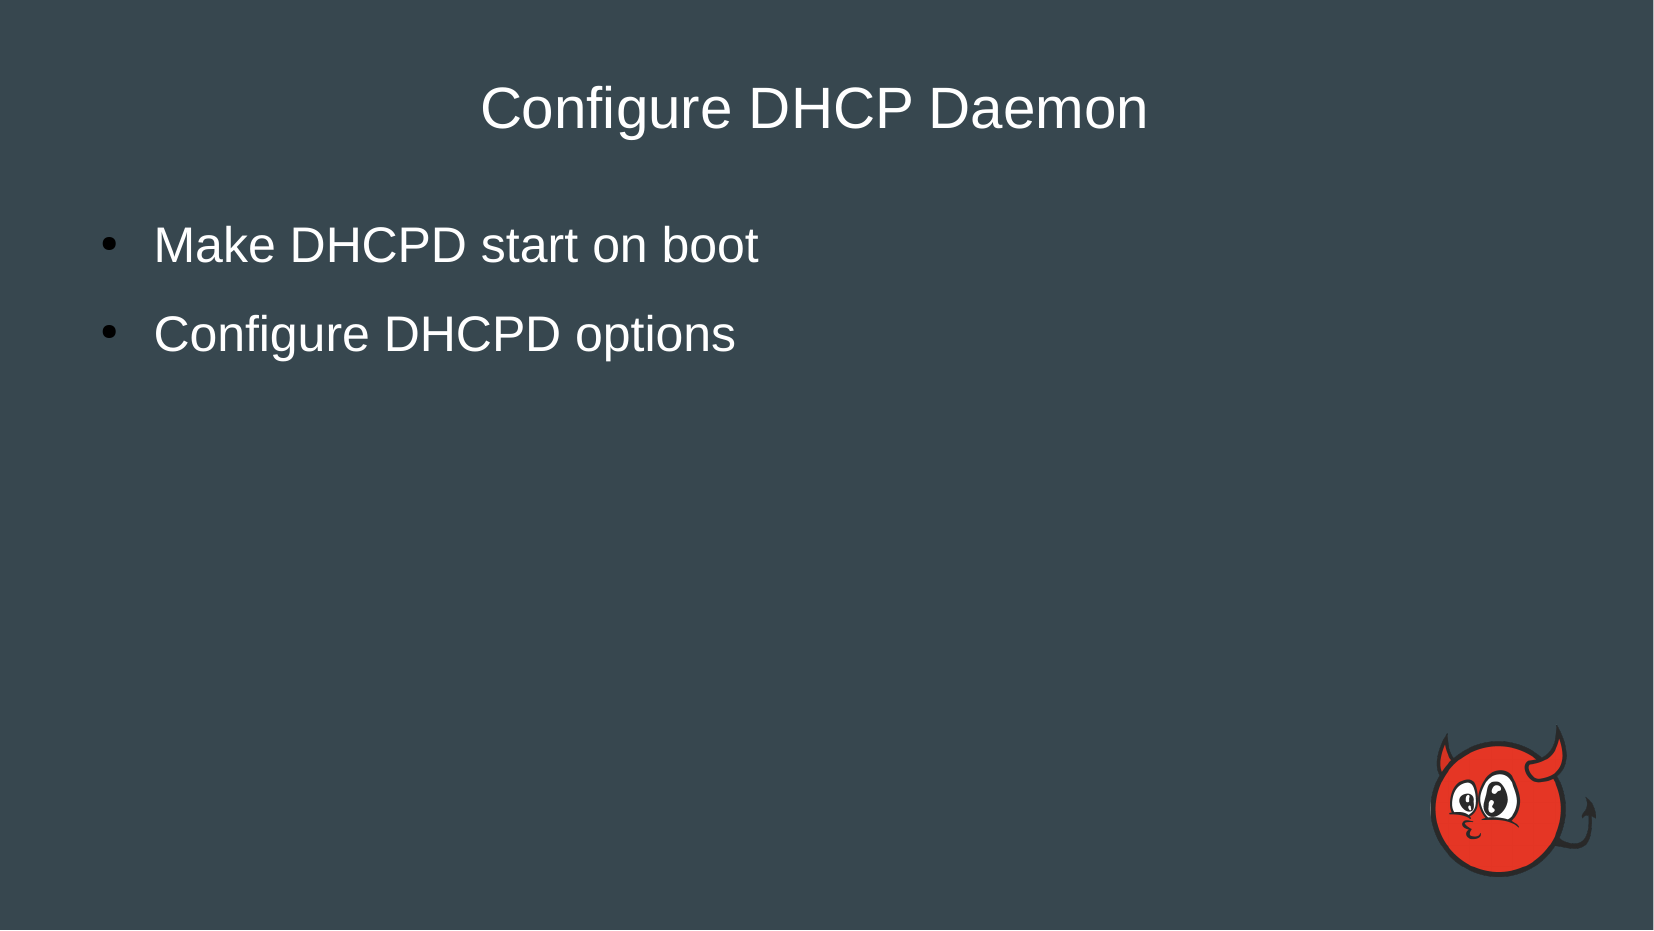

# Configure DHCP Daemon
Make DHCPD start on boot
Configure DHCPD options